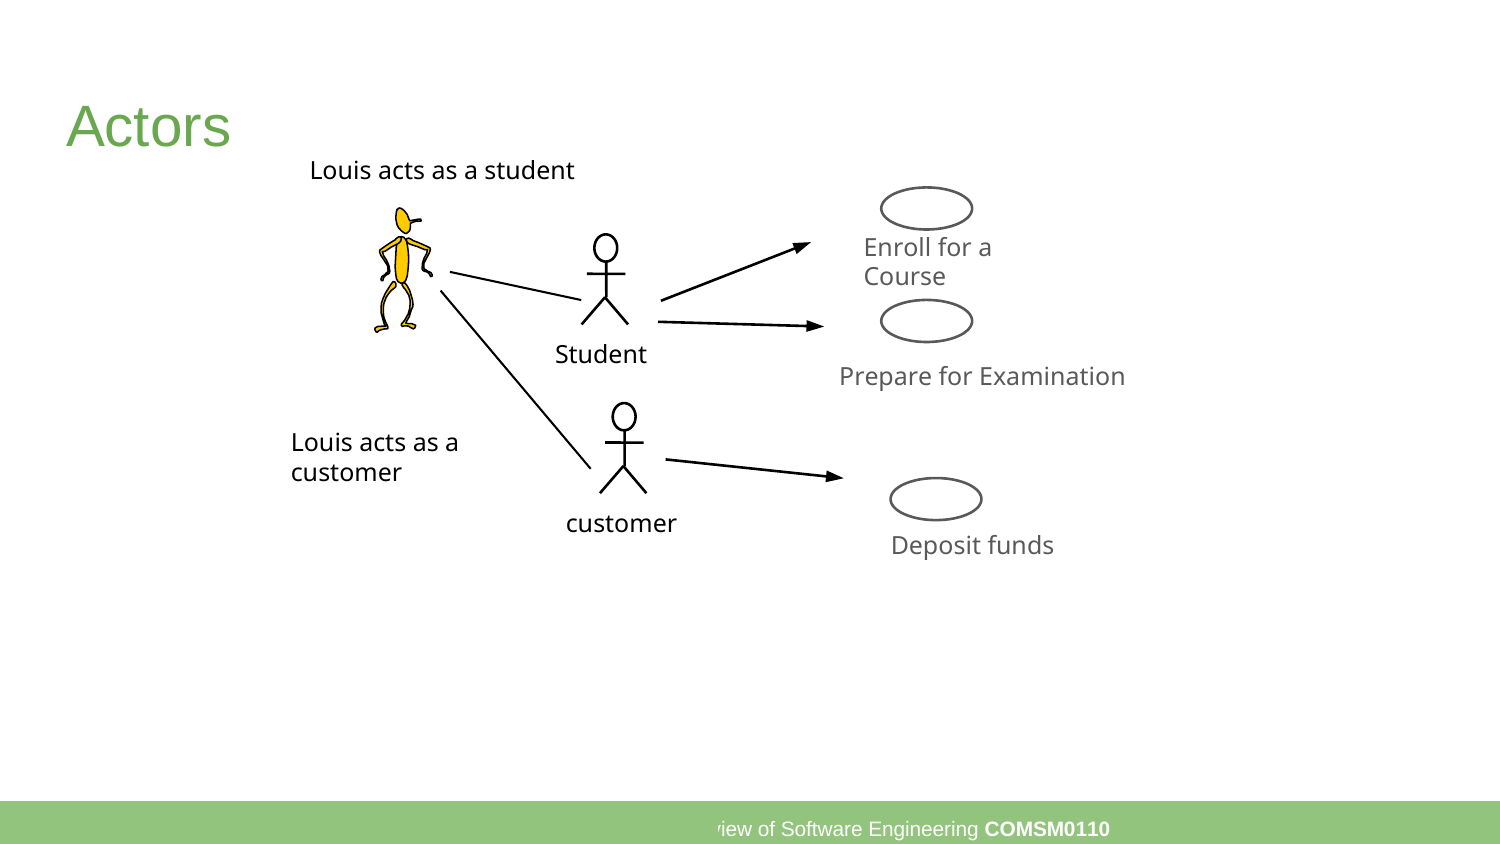

# Actors
Louis acts as a student
Enroll for a Course
Student
Prepare for Examination
Louis acts as a customer
customer
Deposit funds